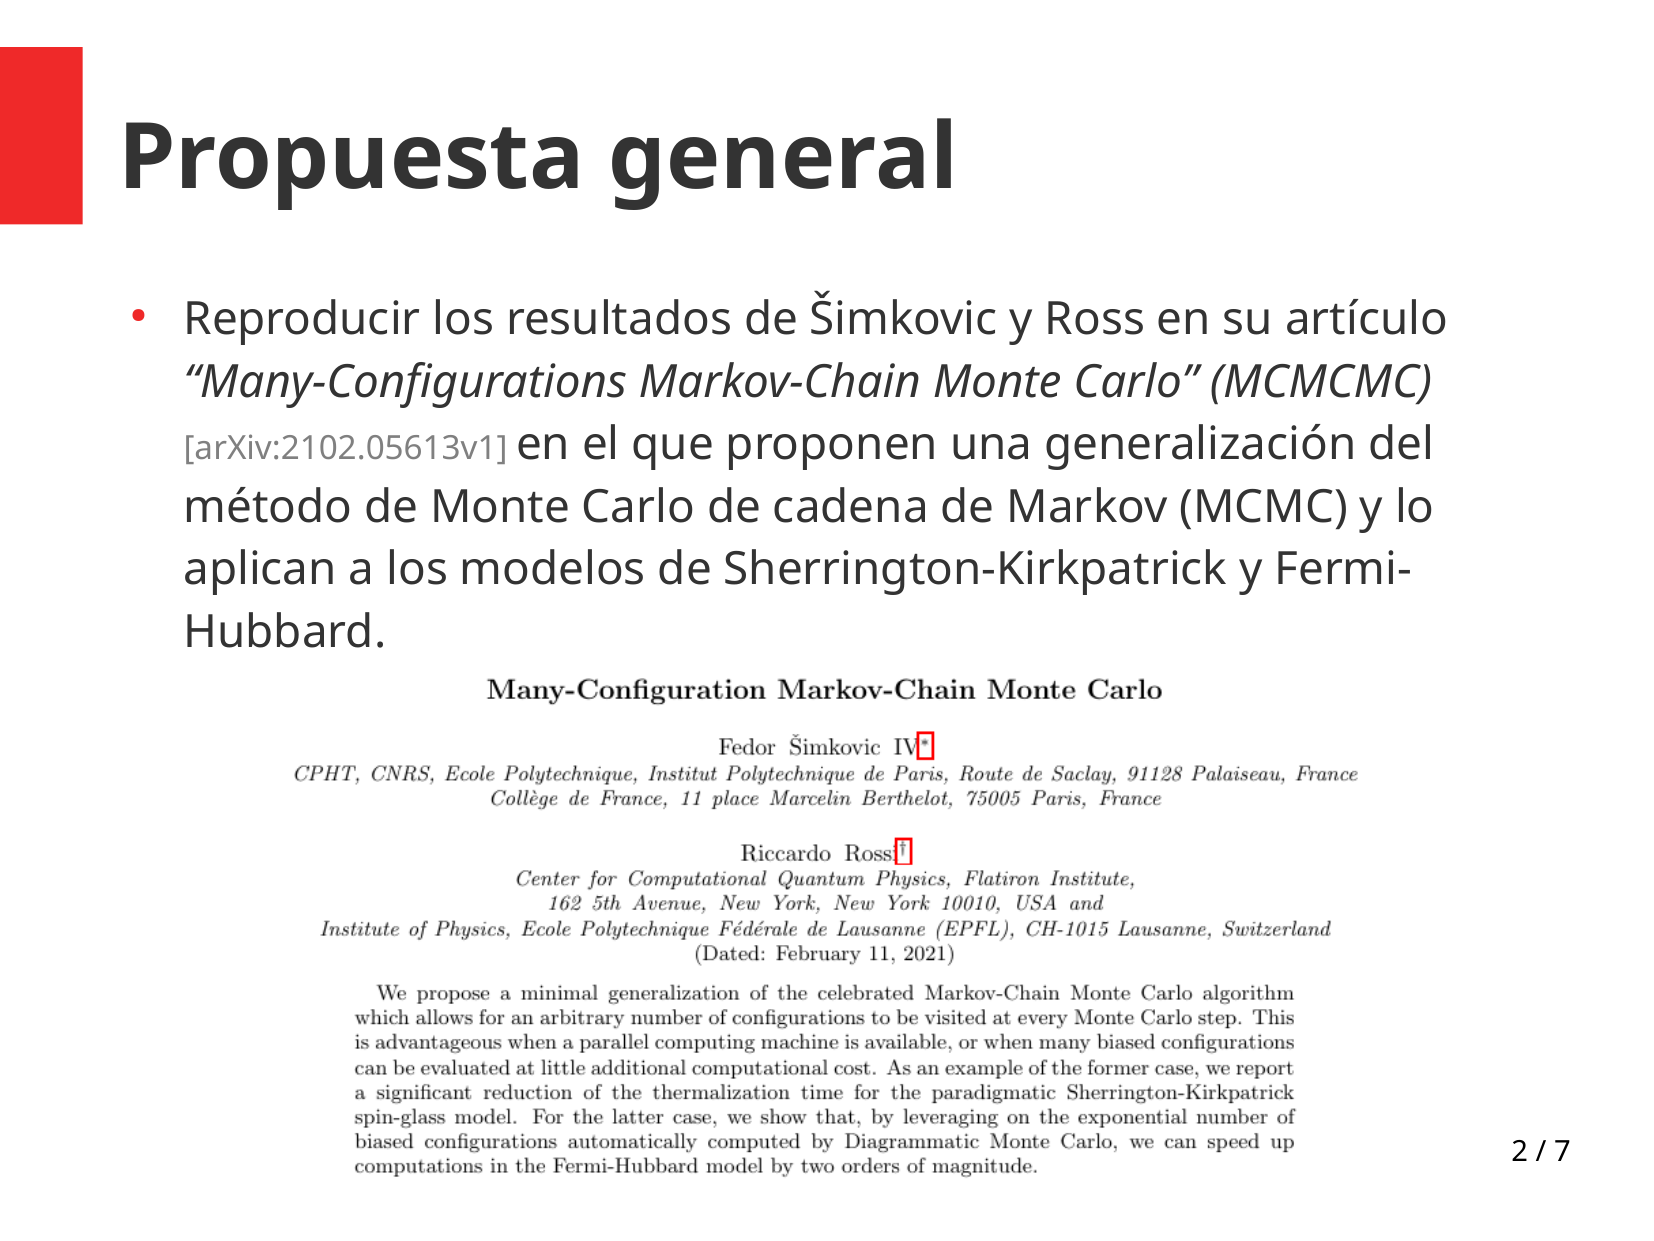

# Propuesta general
Reproducir los resultados de Šimkovic y Ross en su artículo “Many-Configurations Markov-Chain Monte Carlo” (MCMCMC) [arXiv:2102.05613v1] en el que proponen una generalización del método de Monte Carlo de cadena de Markov (MCMC) y lo aplican a los modelos de Sherrington-Kirkpatrick y Fermi-Hubbard.
2